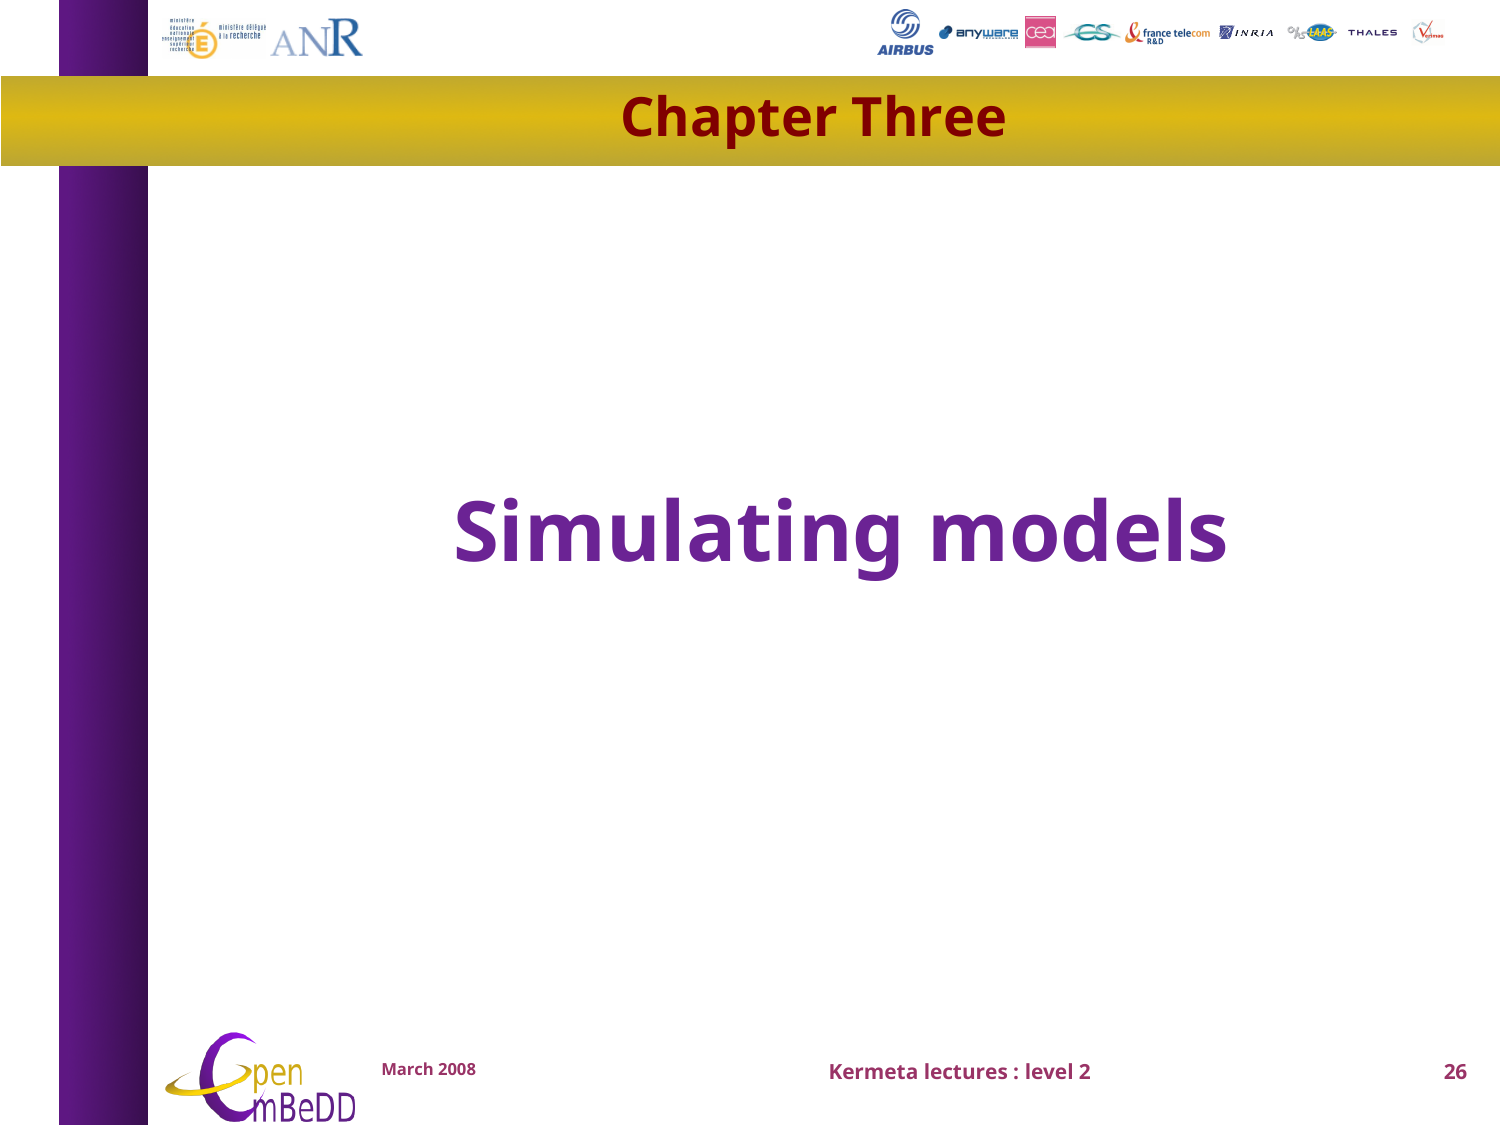

# Chapter Three
Simulating models
Pied de page
Pied de page fixe
26